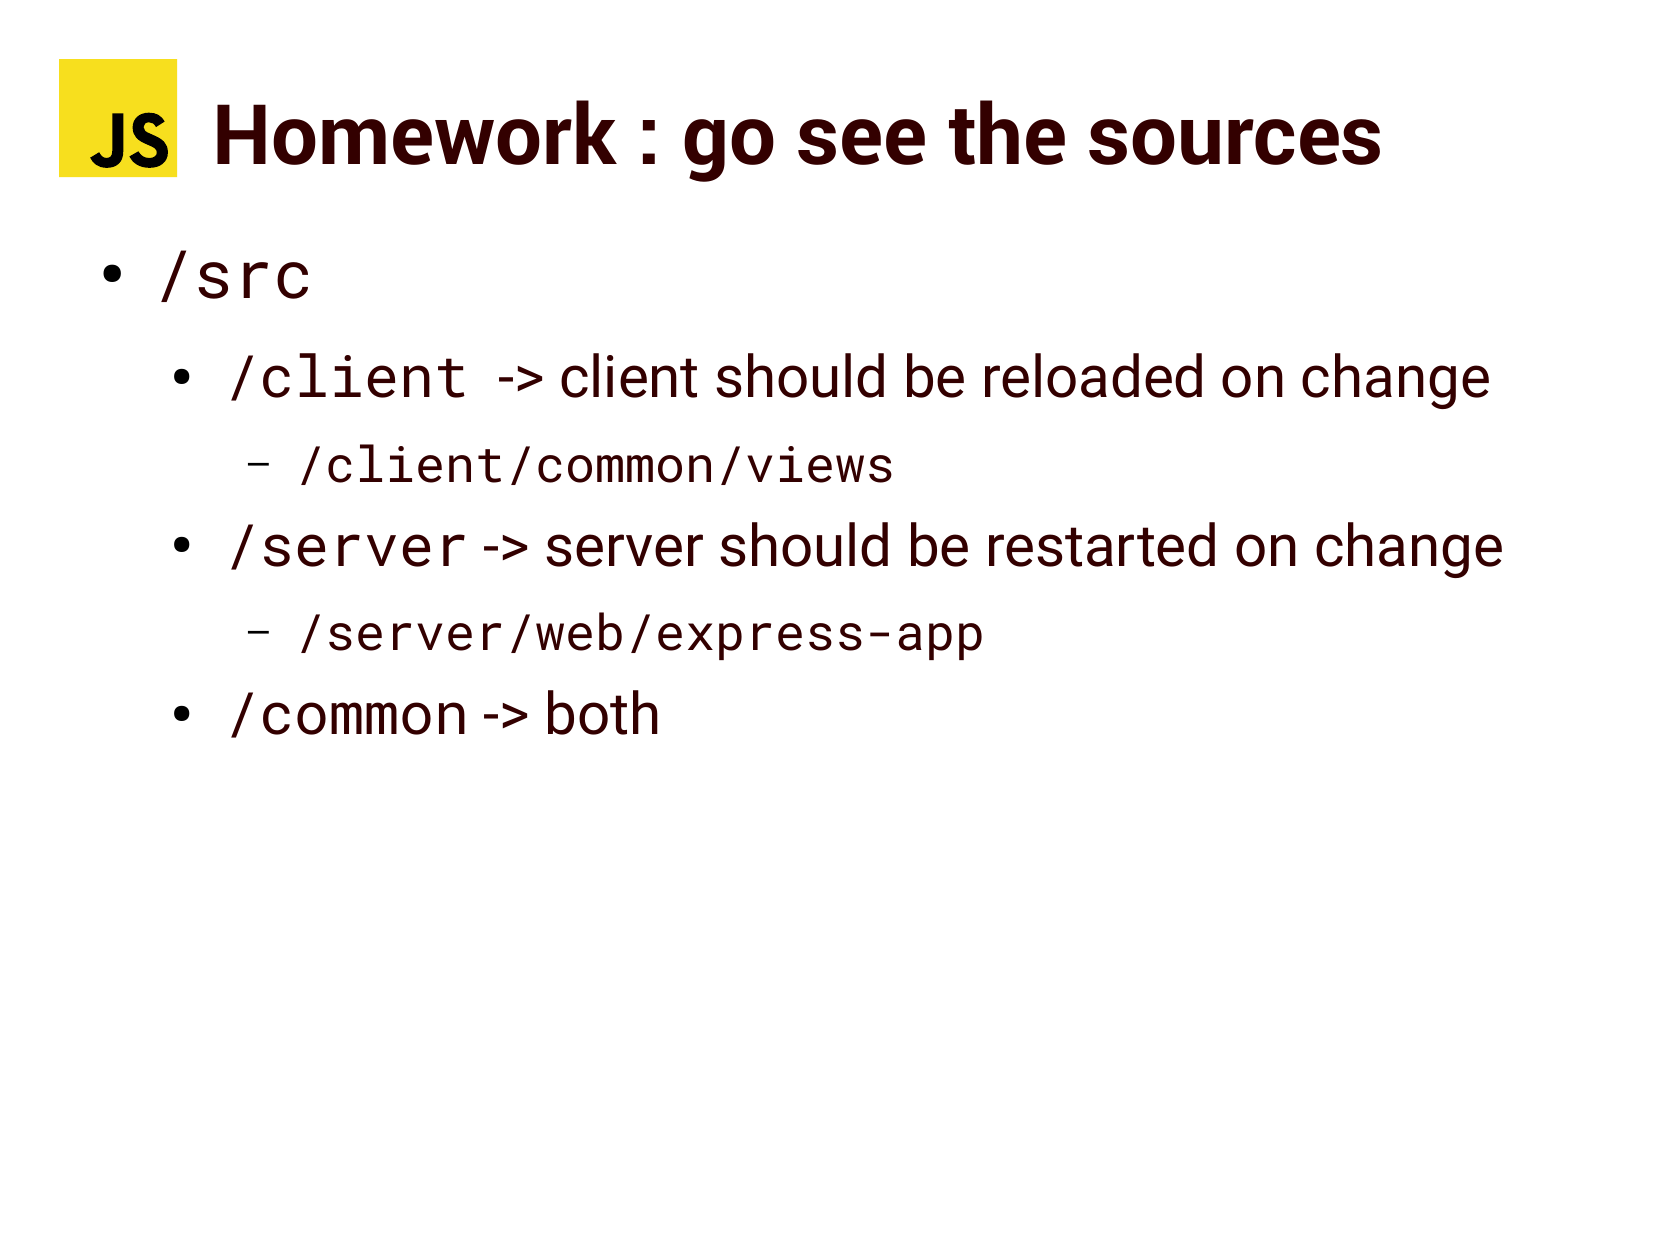

# Homework : go see the sources
/src
/client -> client should be reloaded on change
/client/common/views
/server -> server should be restarted on change
/server/web/express-app
/common -> both